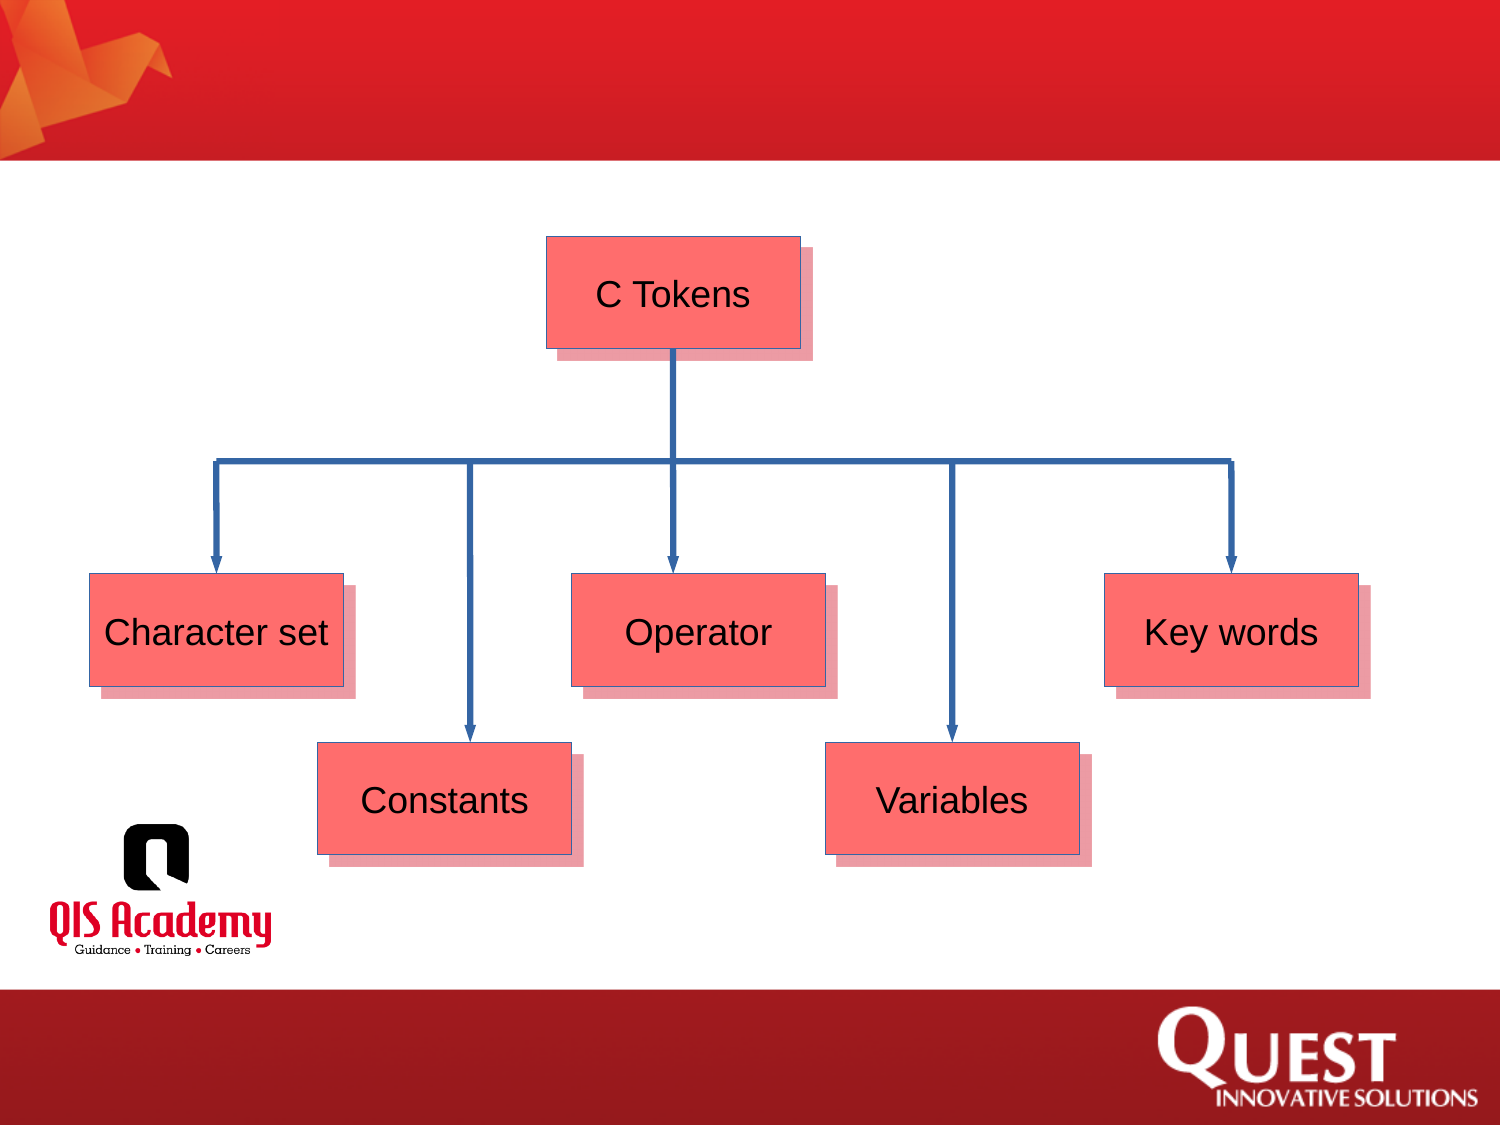

C Tokens
Character set
Operator
Key words
Constants
Variables